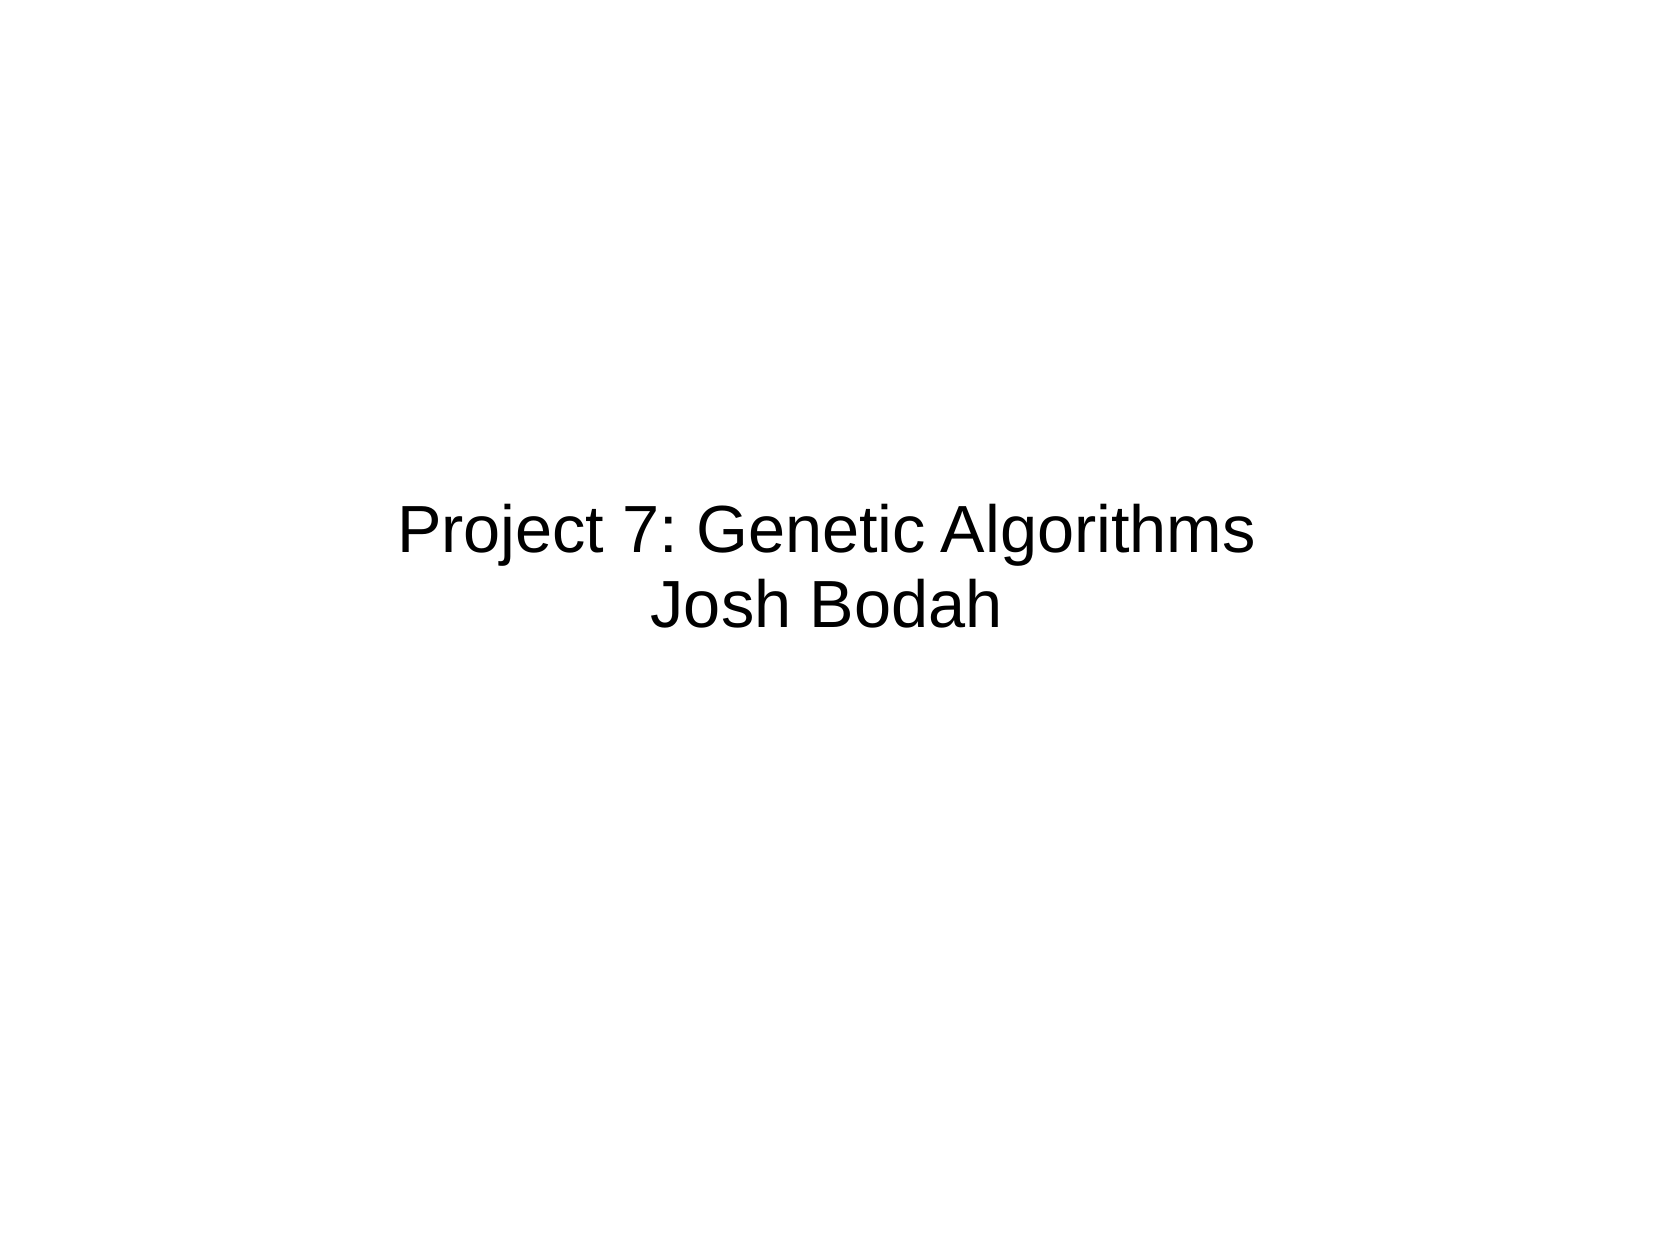

# Project 7: Genetic Algorithms
Josh Bodah